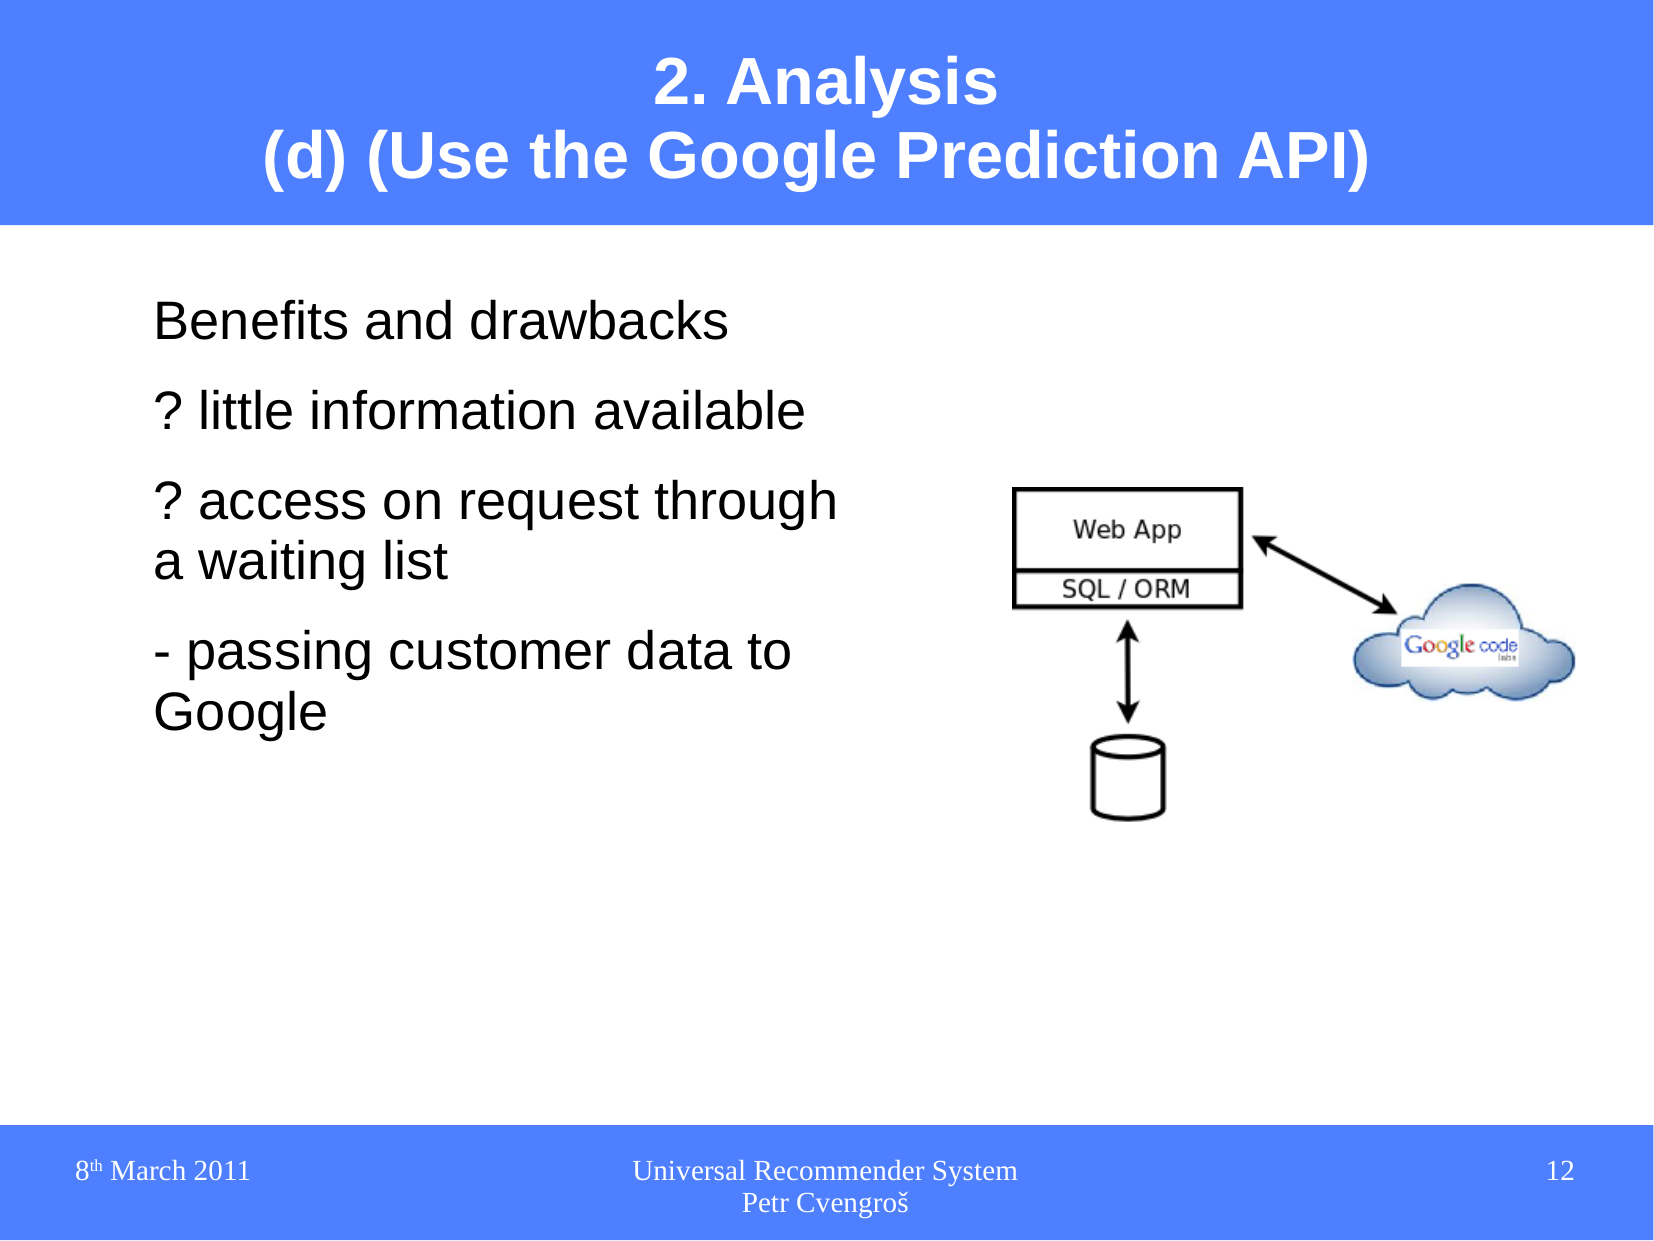

# 2. Analysis (d) (Use the Google Prediction API)
Benefits and drawbacks
? little information available
? access on request through
a waiting list
- passing customer data to
Google
12